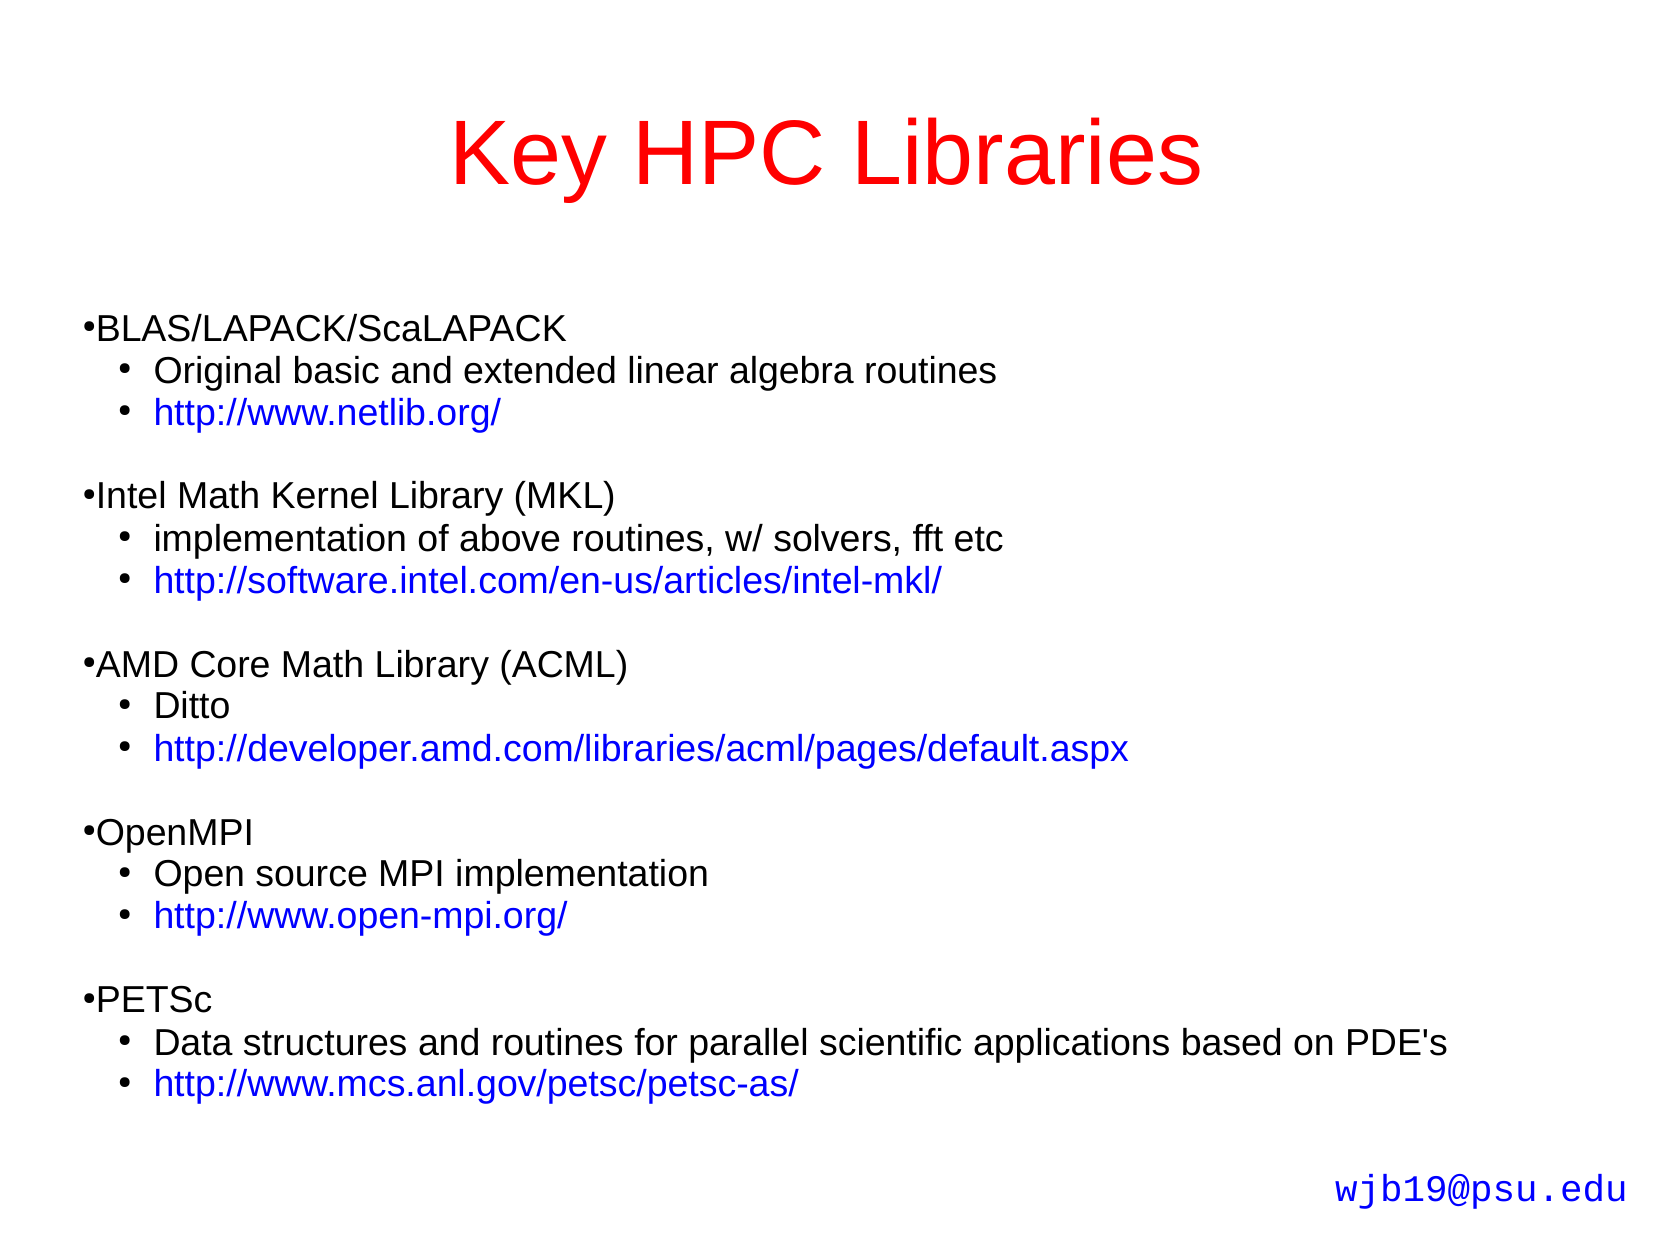

# Key HPC Libraries
BLAS/LAPACK/ScaLAPACK
Original basic and extended linear algebra routines
http://www.netlib.org/
Intel Math Kernel Library (MKL)
implementation of above routines, w/ solvers, fft etc
http://software.intel.com/en-us/articles/intel-mkl/
AMD Core Math Library (ACML)
Ditto
http://developer.amd.com/libraries/acml/pages/default.aspx
OpenMPI
Open source MPI implementation
http://www.open-mpi.org/
PETSc
Data structures and routines for parallel scientific applications based on PDE's
http://www.mcs.anl.gov/petsc/petsc-as/
wjb19@psu.edu